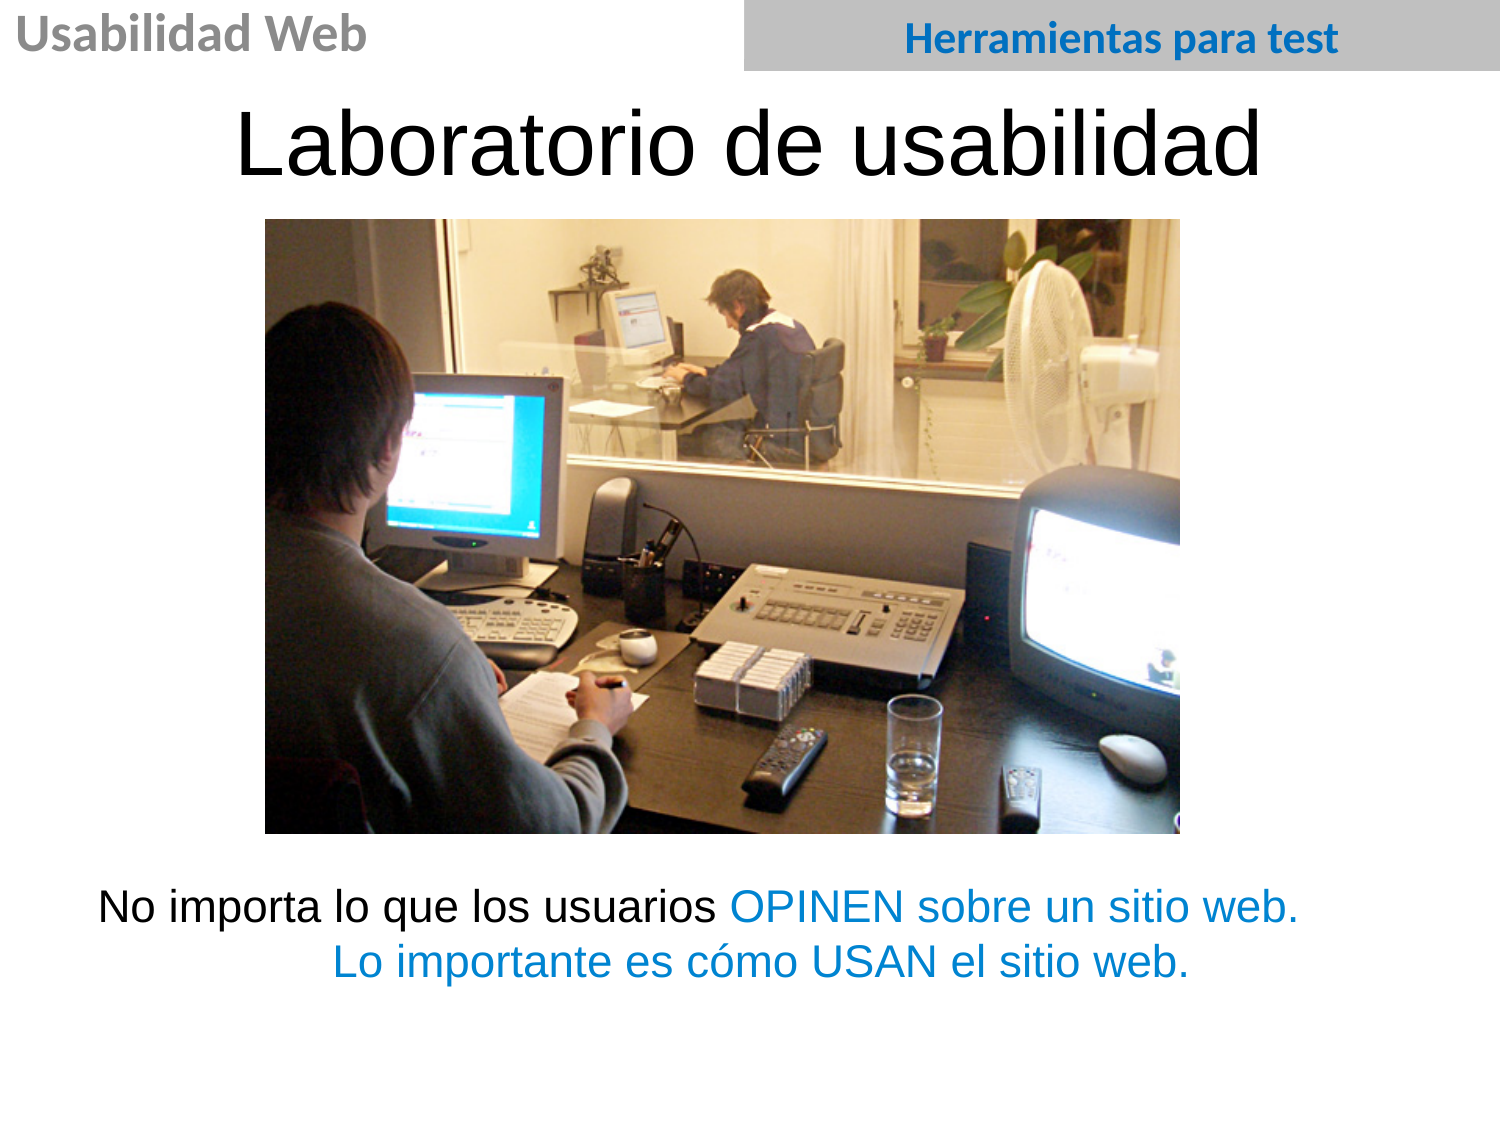

Usabilidad Web
# Herramientas para test
Laboratorio de usabilidad
No importa lo que los usuarios OPINEN sobre un sitio web.
Lo importante es cómo USAN el sitio web.